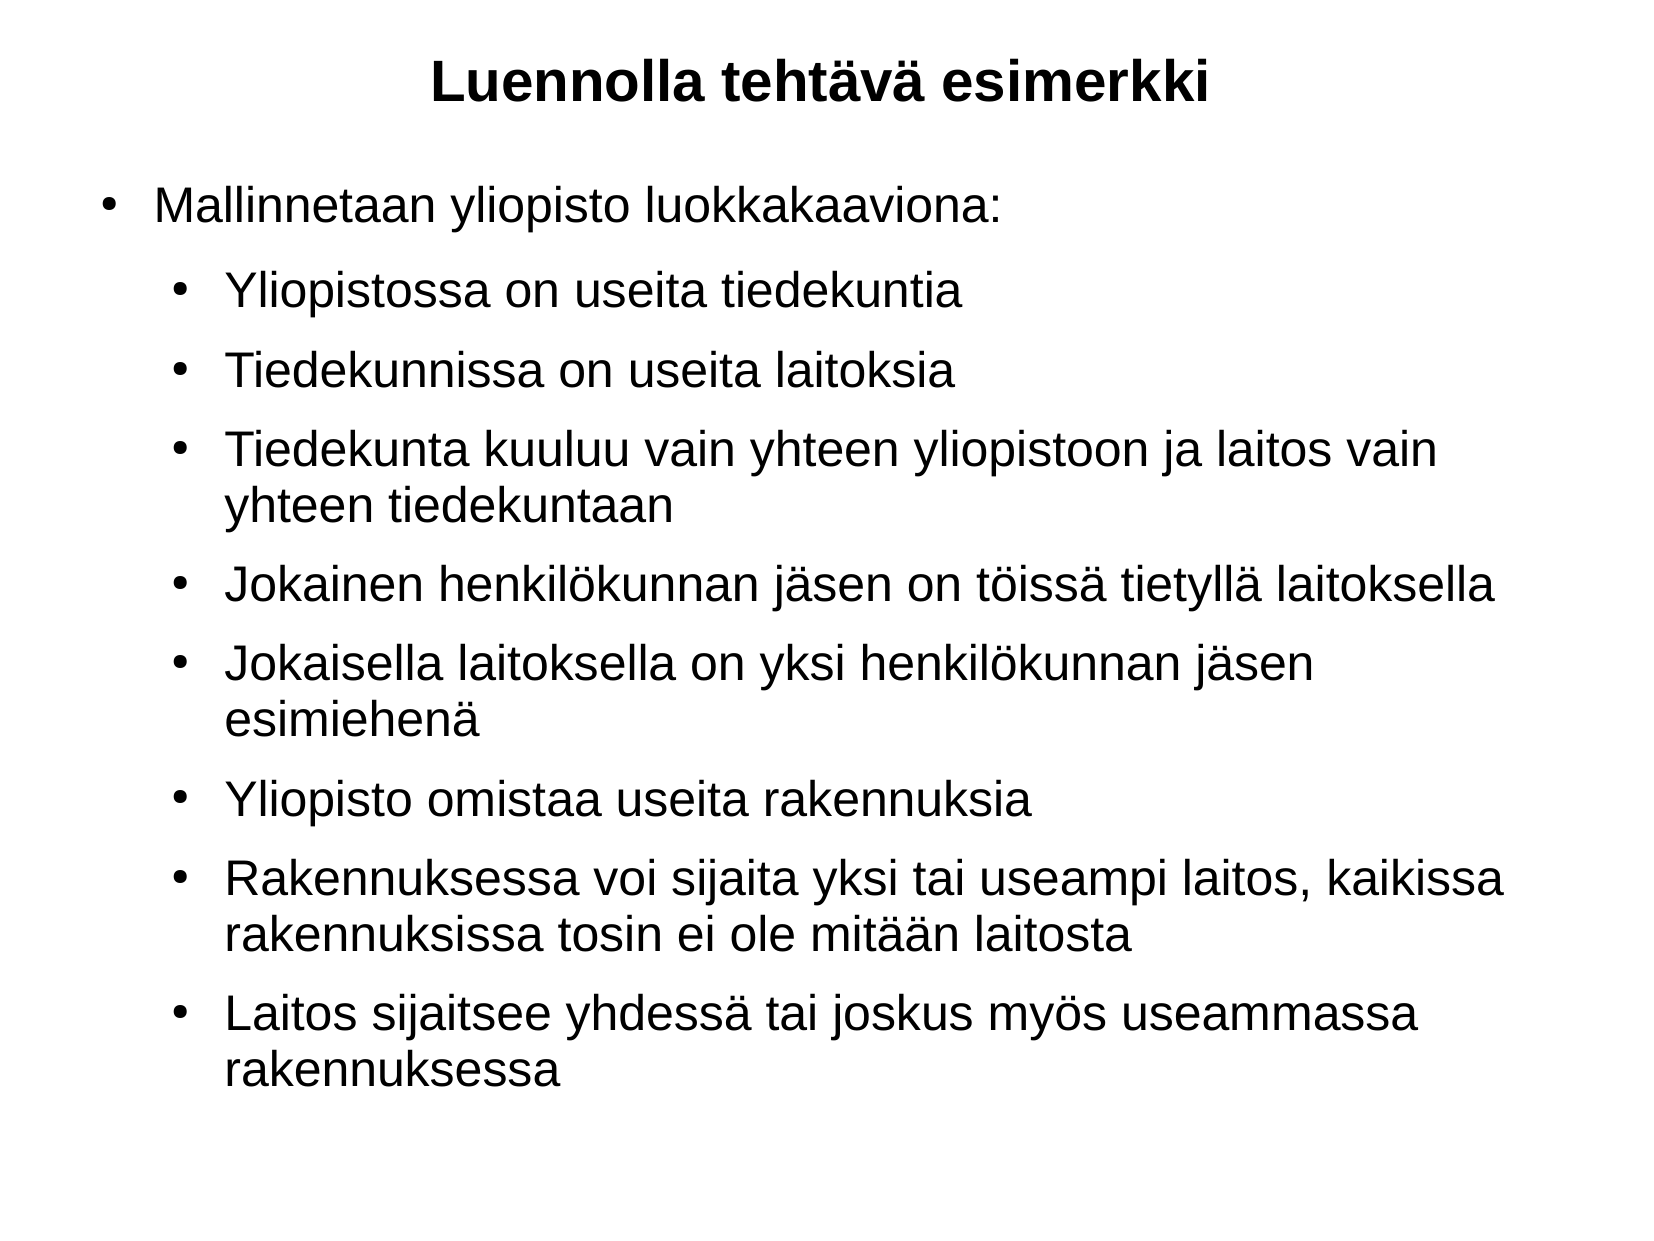

# Luennolla tehtävä esimerkki
Mallinnetaan yliopisto luokkakaaviona:
Yliopistossa on useita tiedekuntia
Tiedekunnissa on useita laitoksia
Tiedekunta kuuluu vain yhteen yliopistoon ja laitos vain yhteen tiedekuntaan
Jokainen henkilökunnan jäsen on töissä tietyllä laitoksella
Jokaisella laitoksella on yksi henkilökunnan jäsen esimiehenä
Yliopisto omistaa useita rakennuksia
Rakennuksessa voi sijaita yksi tai useampi laitos, kaikissa rakennuksissa tosin ei ole mitään laitosta
Laitos sijaitsee yhdessä tai joskus myös useammassa rakennuksessa